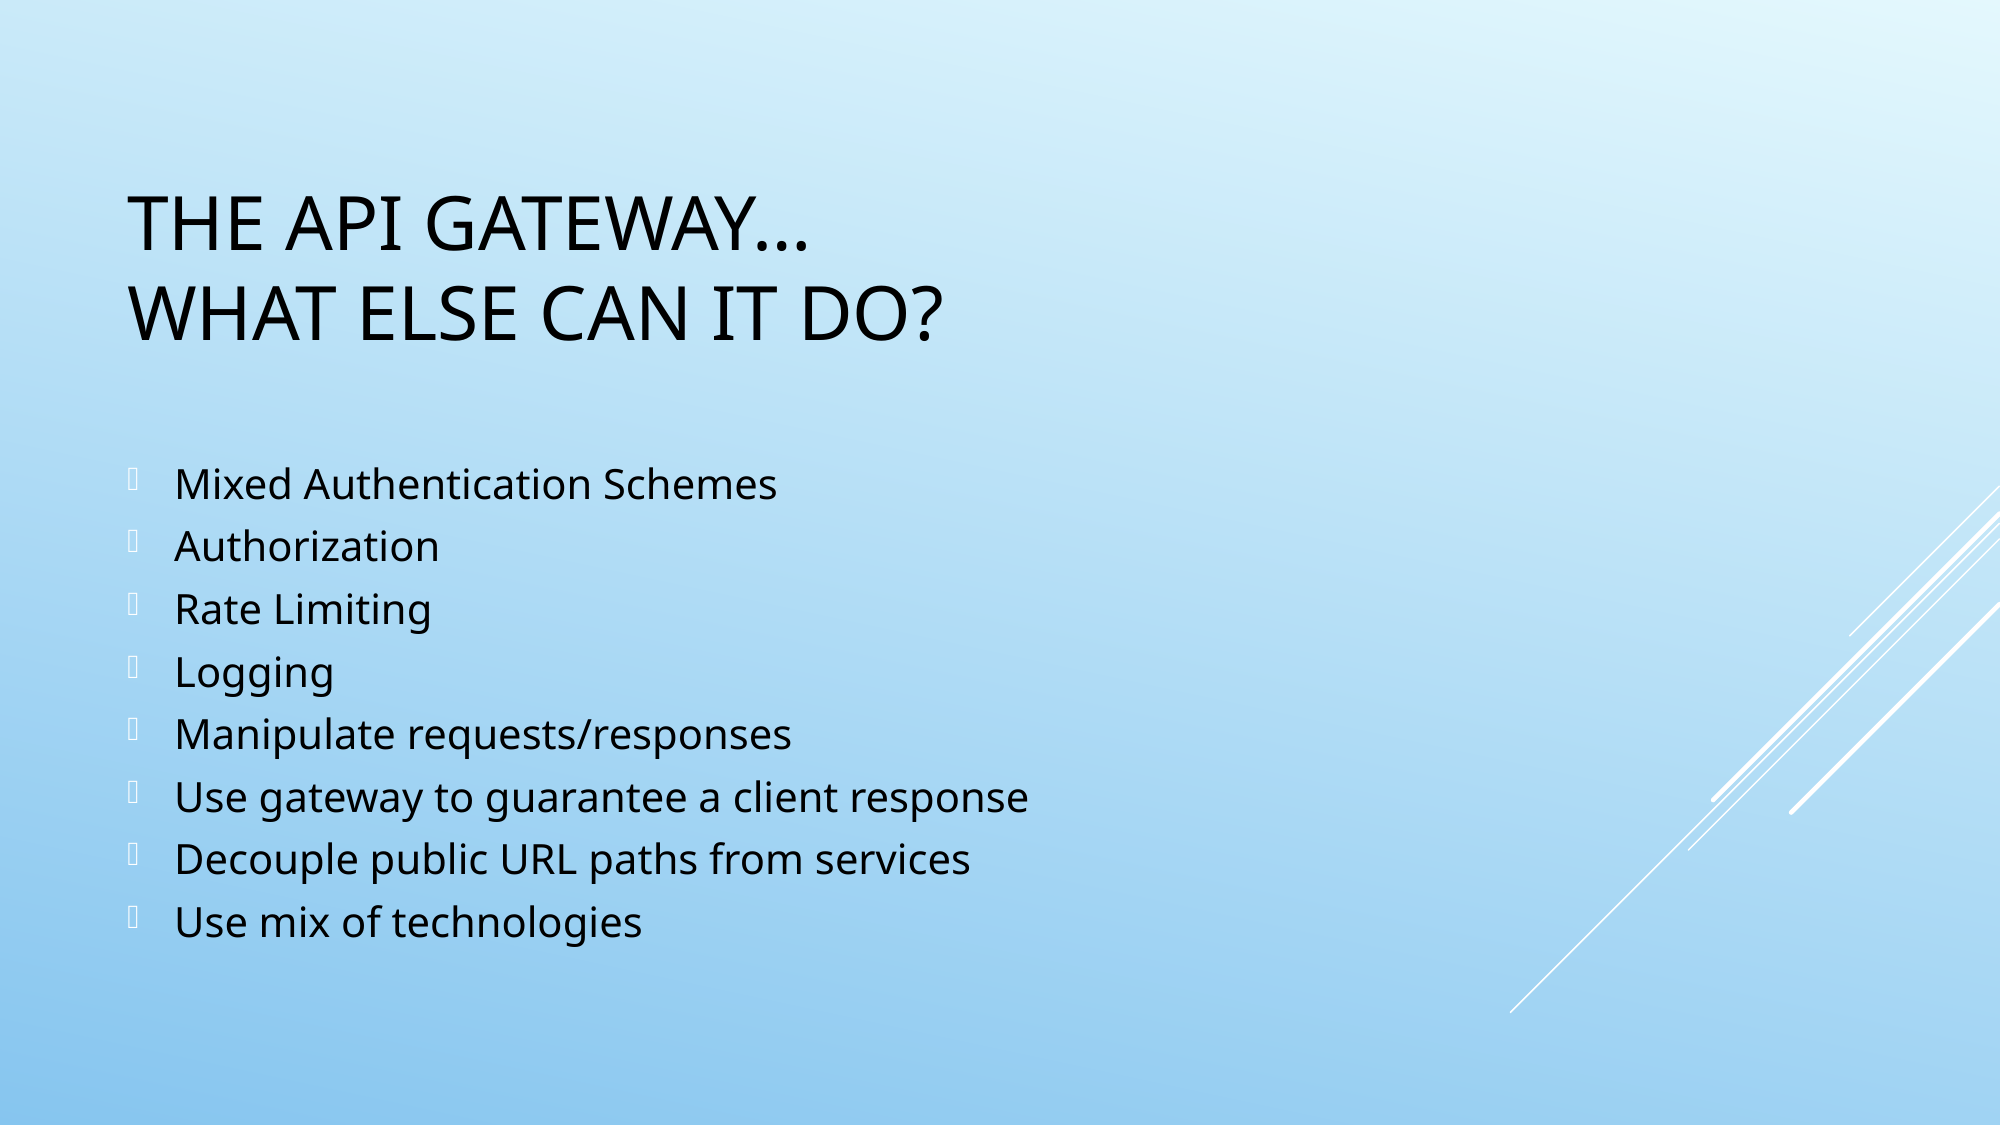

# The Api gateway… what else can it do?
Mixed Authentication Schemes
Authorization
Rate Limiting
Logging
Manipulate requests/responses
Use gateway to guarantee a client response
Decouple public URL paths from services
Use mix of technologies